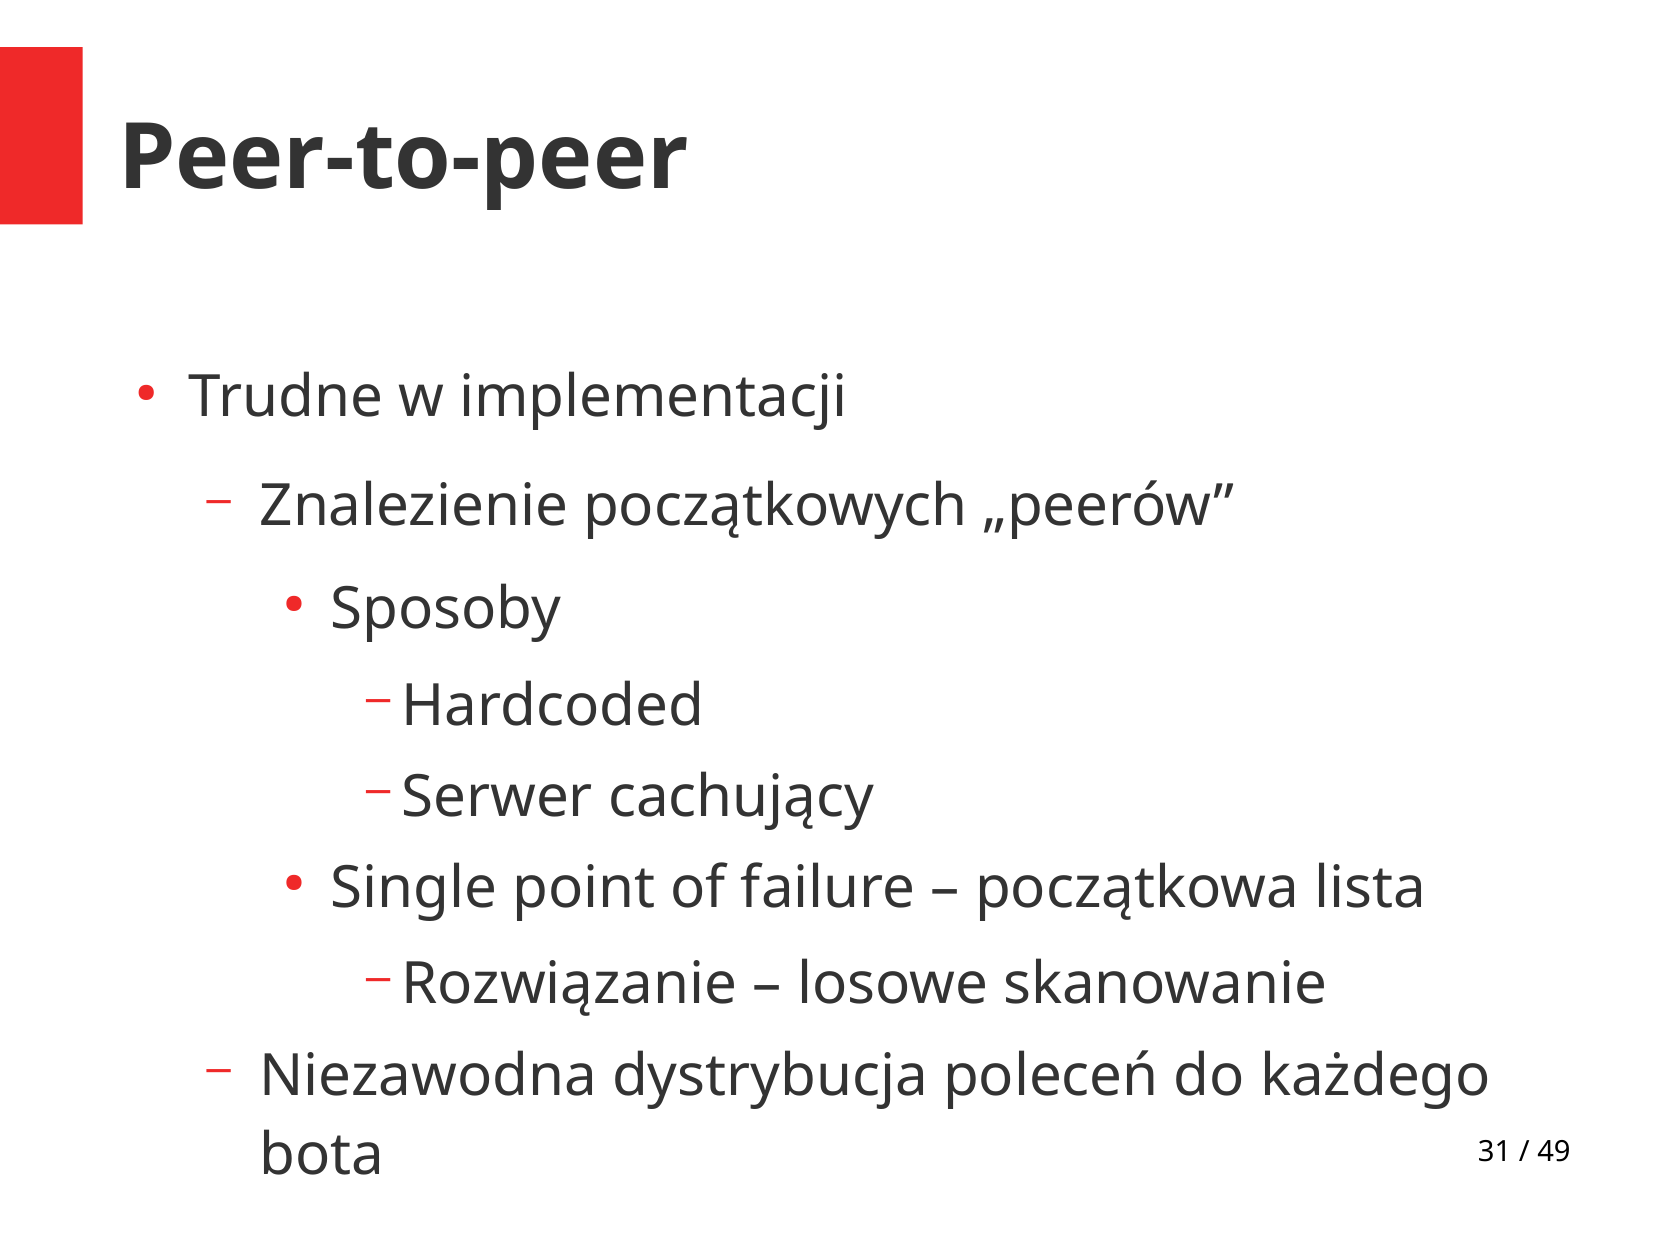

# Peer-to-peer
Trudne w implementacji
Znalezienie początkowych „peerów”
Sposoby
Hardcoded
Serwer cachujący
Single point of failure – początkowa lista
Rozwiązanie – losowe skanowanie
Niezawodna dystrybucja poleceń do każdego bota
31